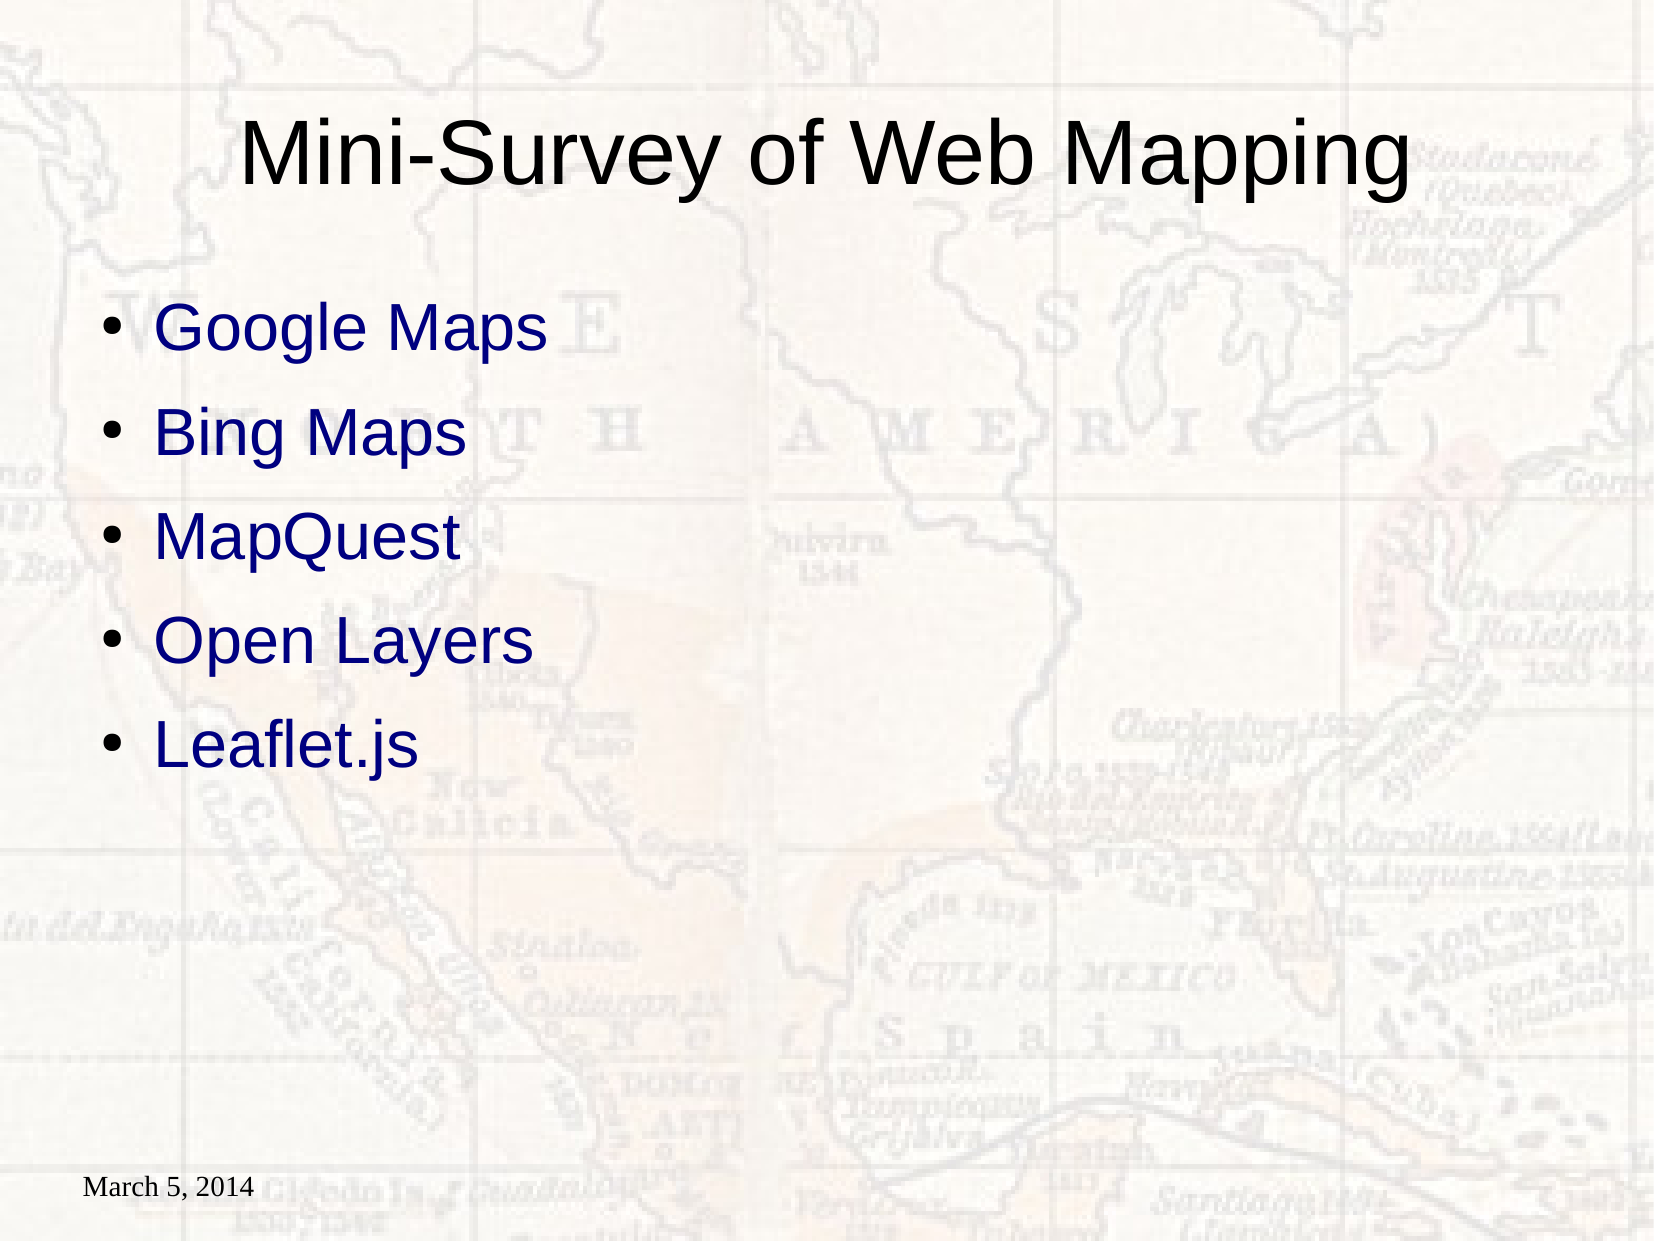

# Mini-Survey of Web Mapping
Google Maps
Bing Maps
MapQuest
Open Layers
Leaflet.js